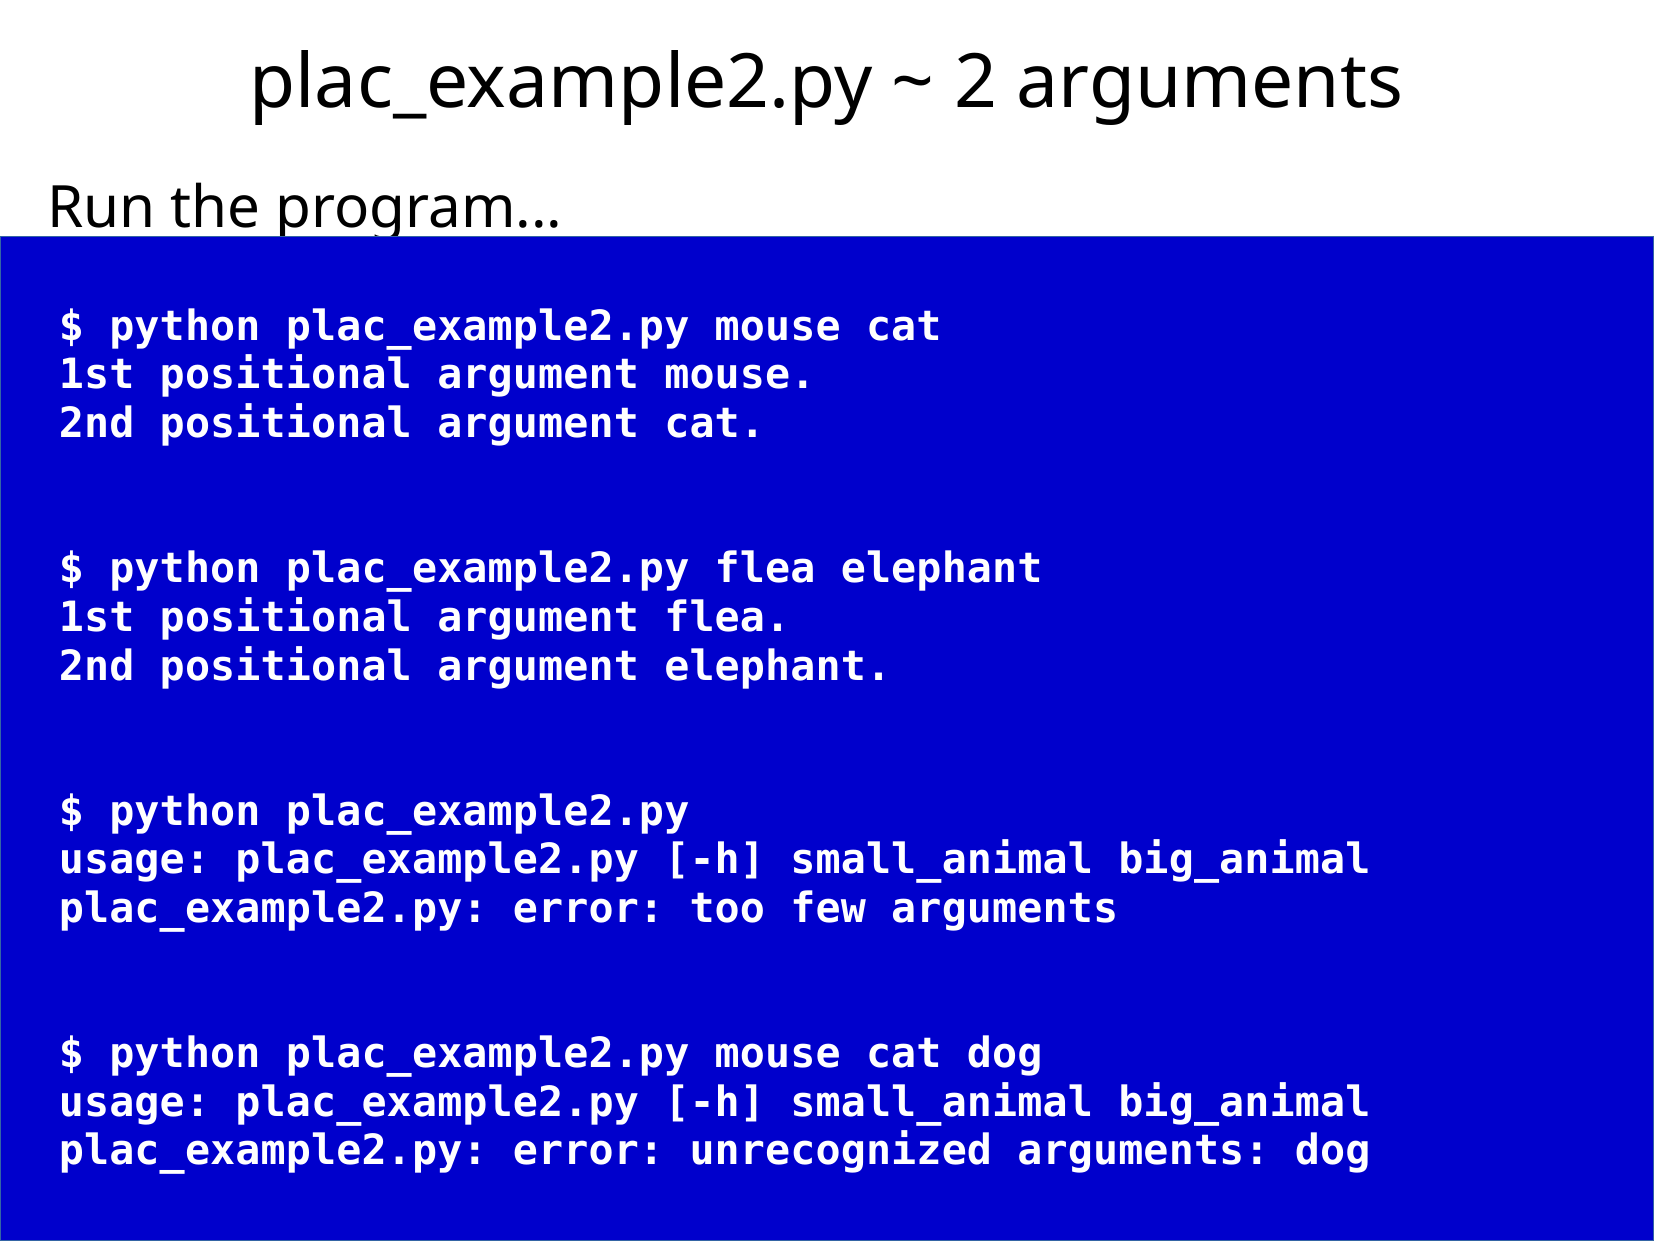

# plac_example2.py ~ 2 arguments
Run the program...
$ python plac_example2.py mouse cat
1st positional argument mouse.
2nd positional argument cat.
$ python plac_example2.py flea elephant
1st positional argument flea.
2nd positional argument elephant.
$ python plac_example2.py
usage: plac_example2.py [-h] small_animal big_animal
plac_example2.py: error: too few arguments
$ python plac_example2.py mouse cat dog
usage: plac_example2.py [-h] small_animal big_animal
plac_example2.py: error: unrecognized arguments: dog